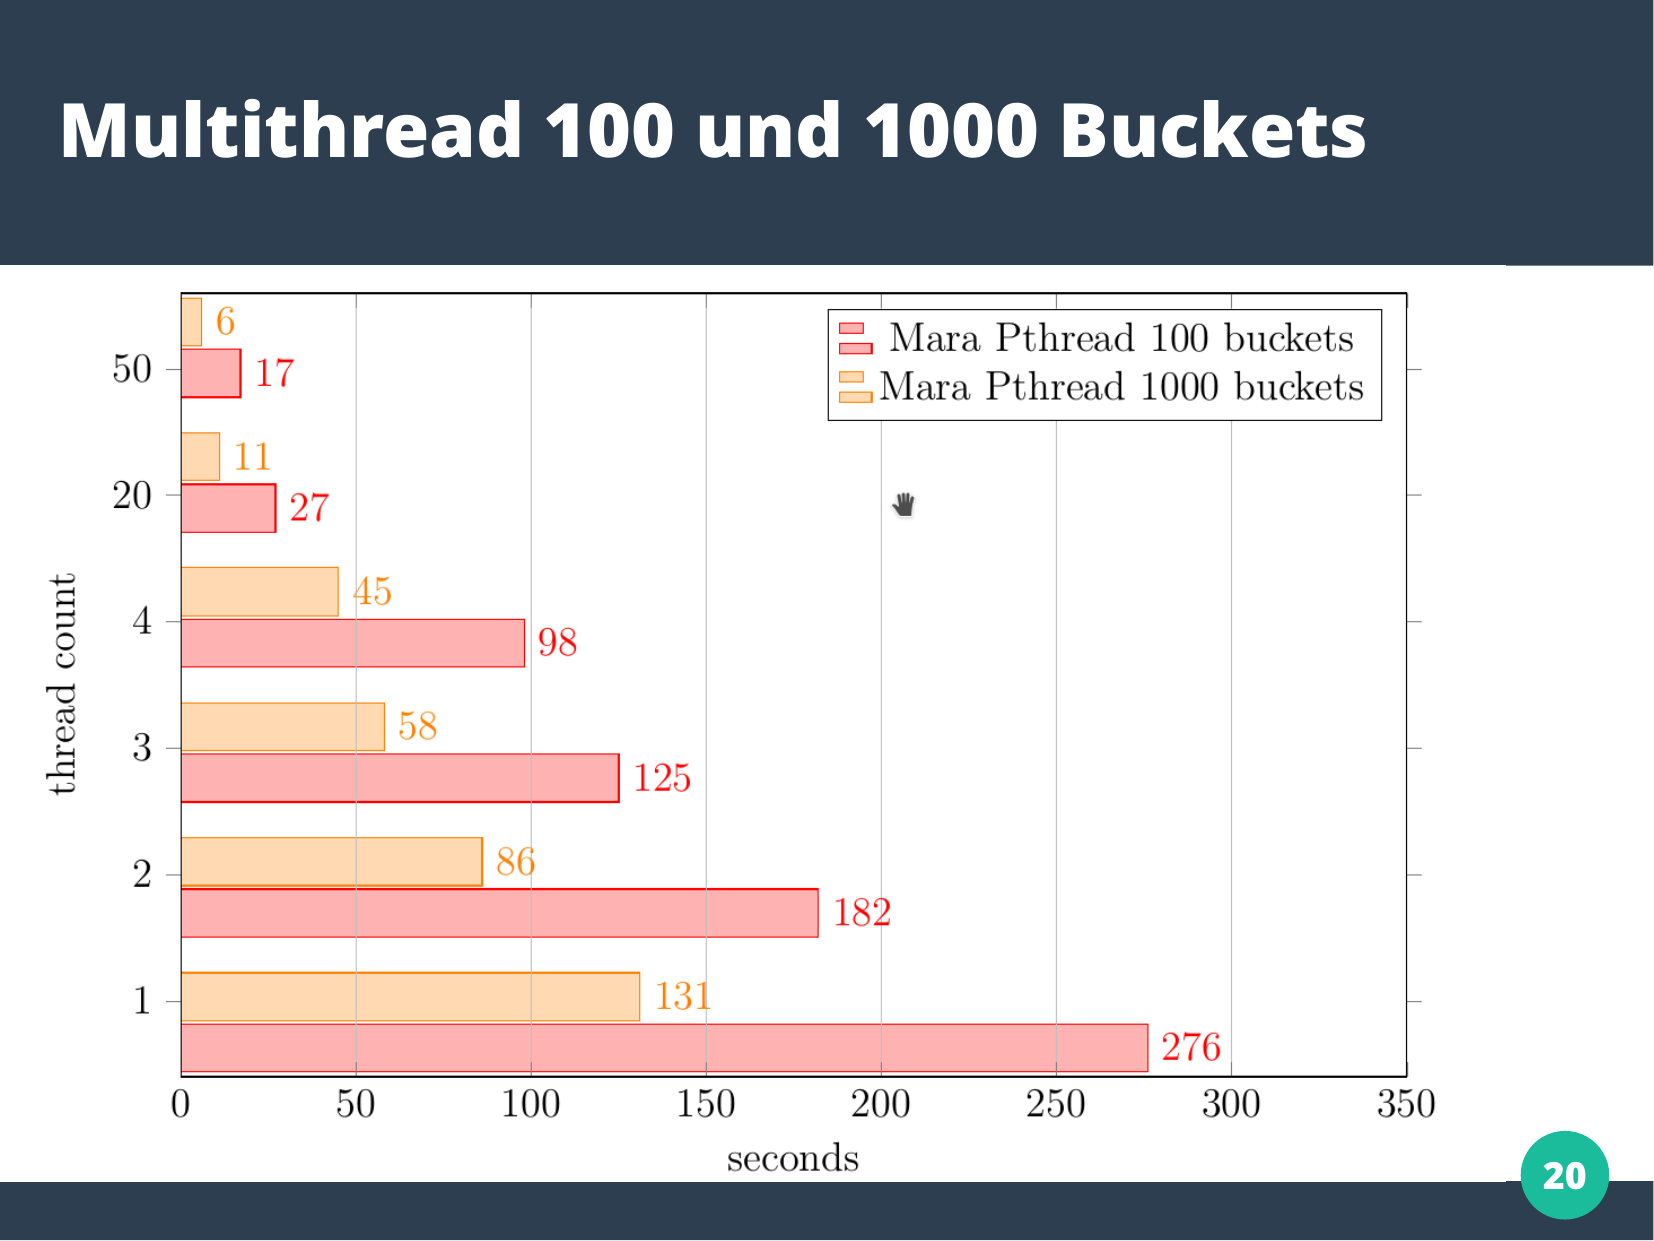

# Multithread 100 und 1000 Buckets
20